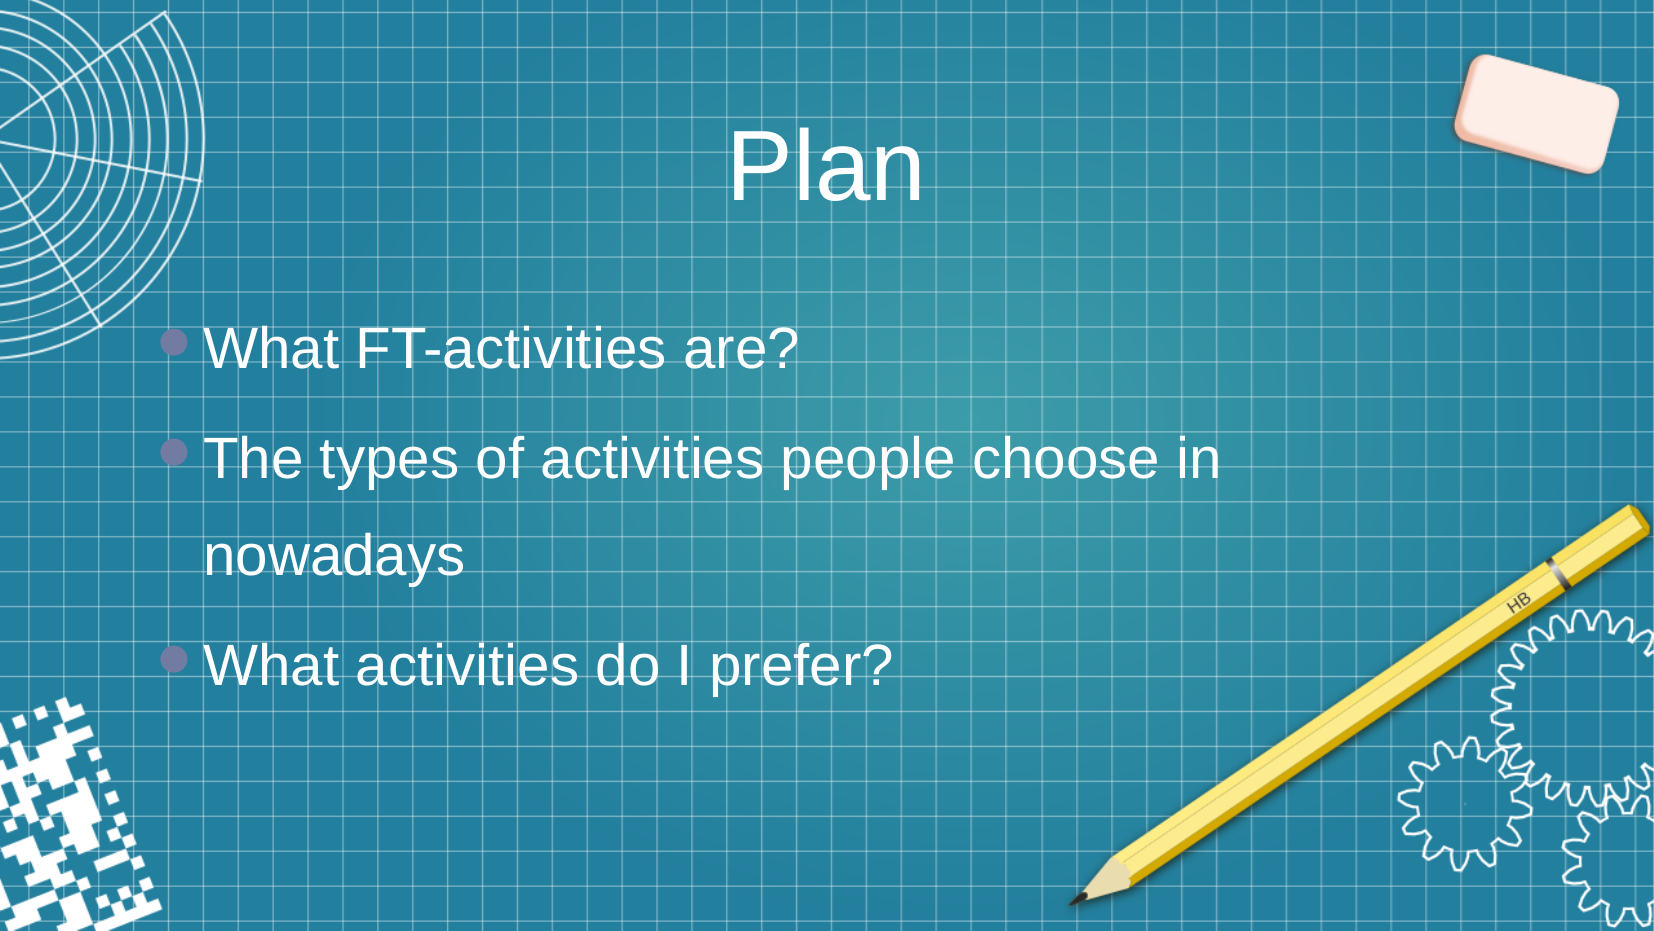

# Plan
What FT-activities are?
The types of activities people choose in nowadays
What activities do I prefer?